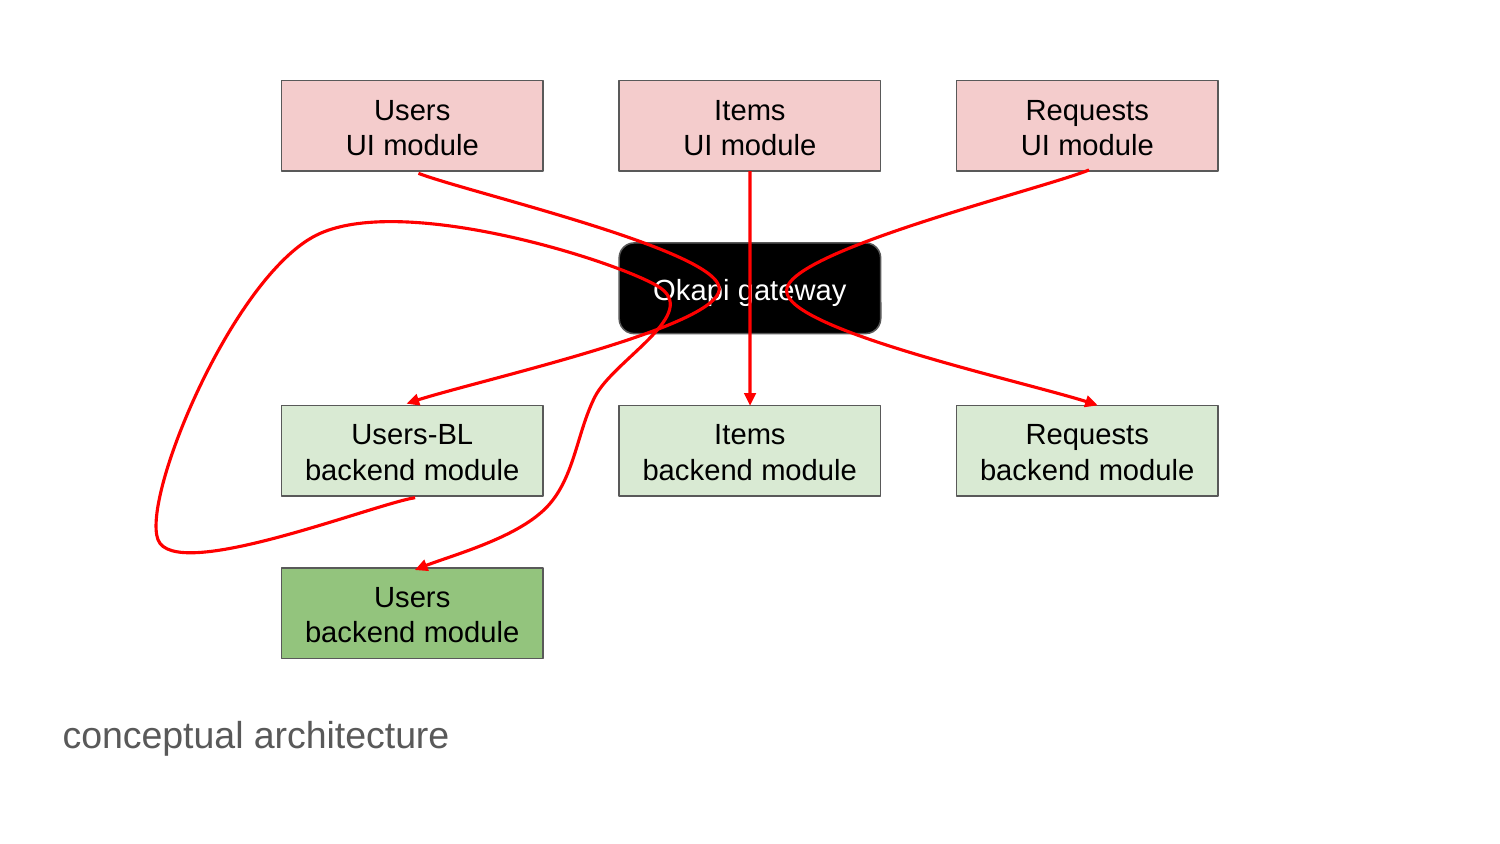

Users
UI module
Items
UI module
Requests
UI module
Okapi gateway
Users-BL
backend module
Items
backend module
Requests
backend module
Users
backend module
# conceptual architecture